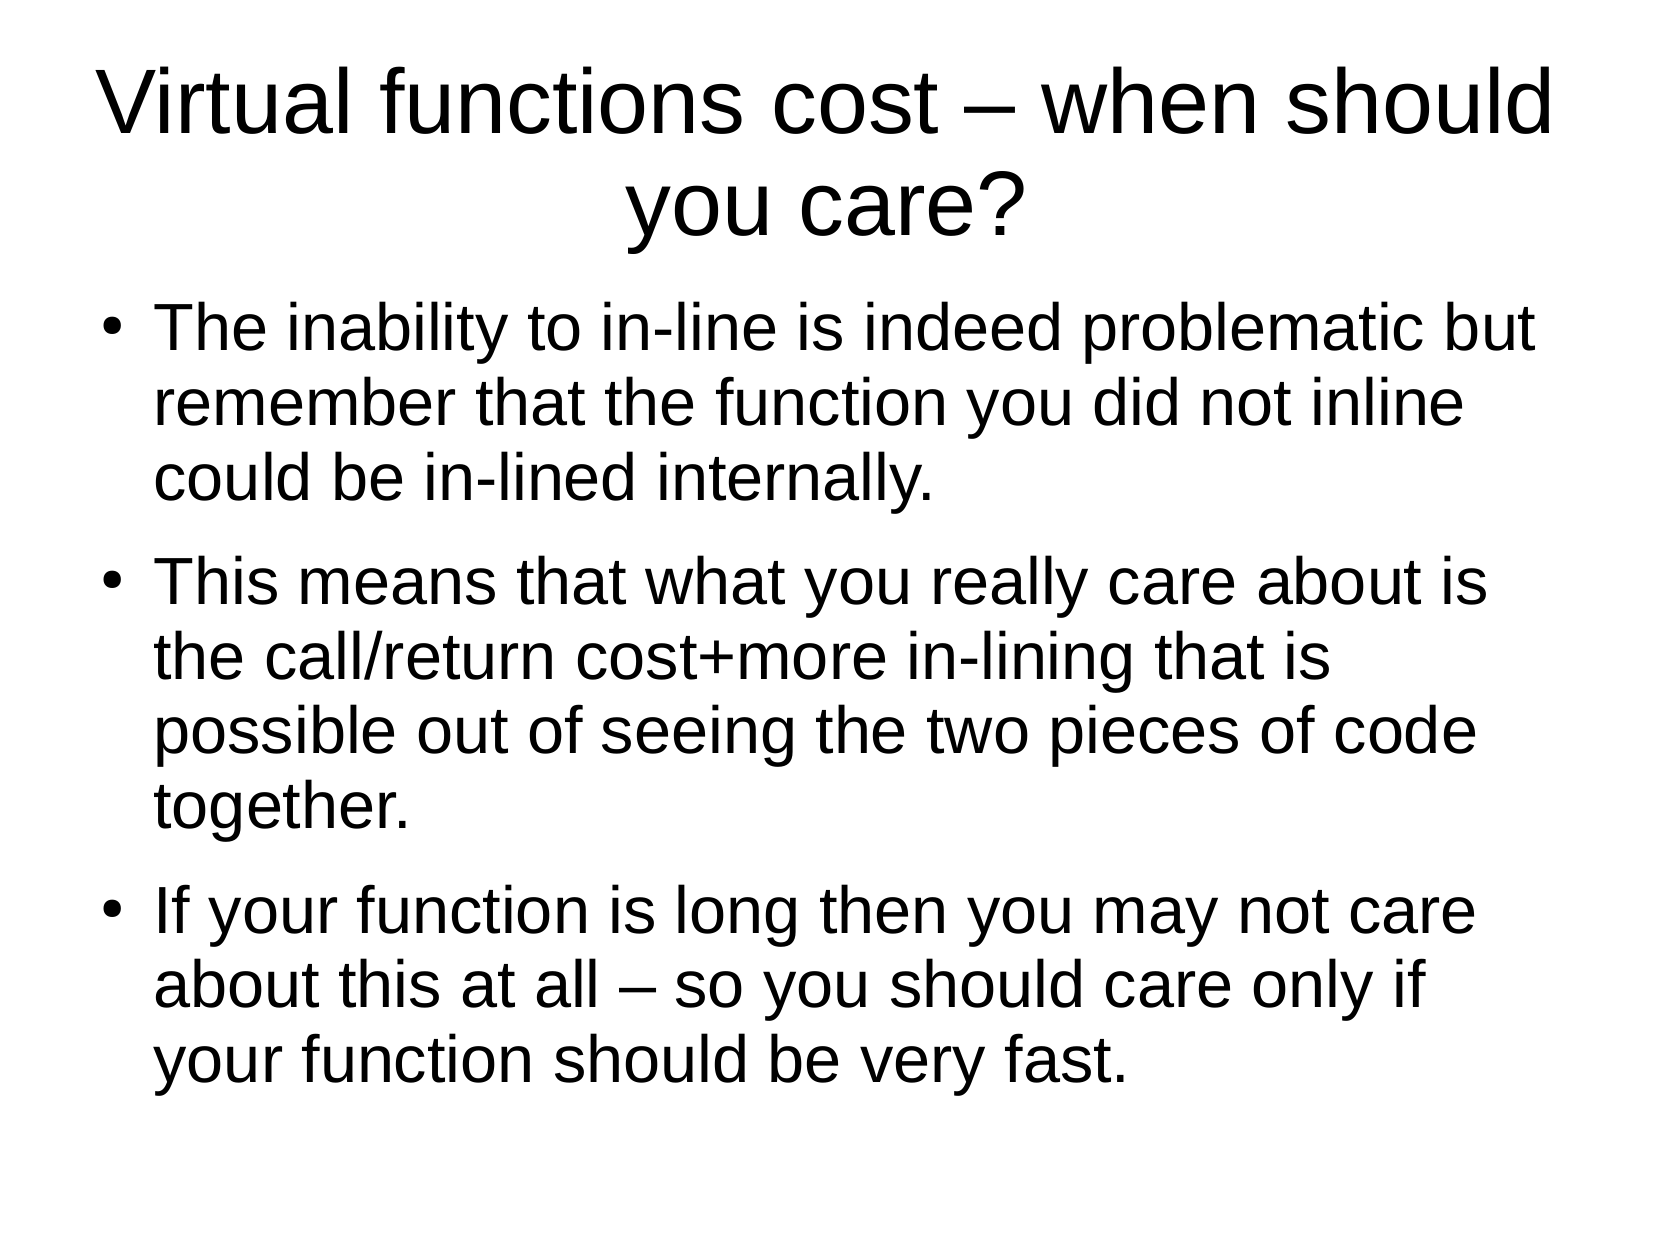

# Virtual functions cost – when should you care?
The inability to in-line is indeed problematic but remember that the function you did not inline could be in-lined internally.
This means that what you really care about is the call/return cost+more in-lining that is possible out of seeing the two pieces of code together.
If your function is long then you may not care about this at all – so you should care only if your function should be very fast.